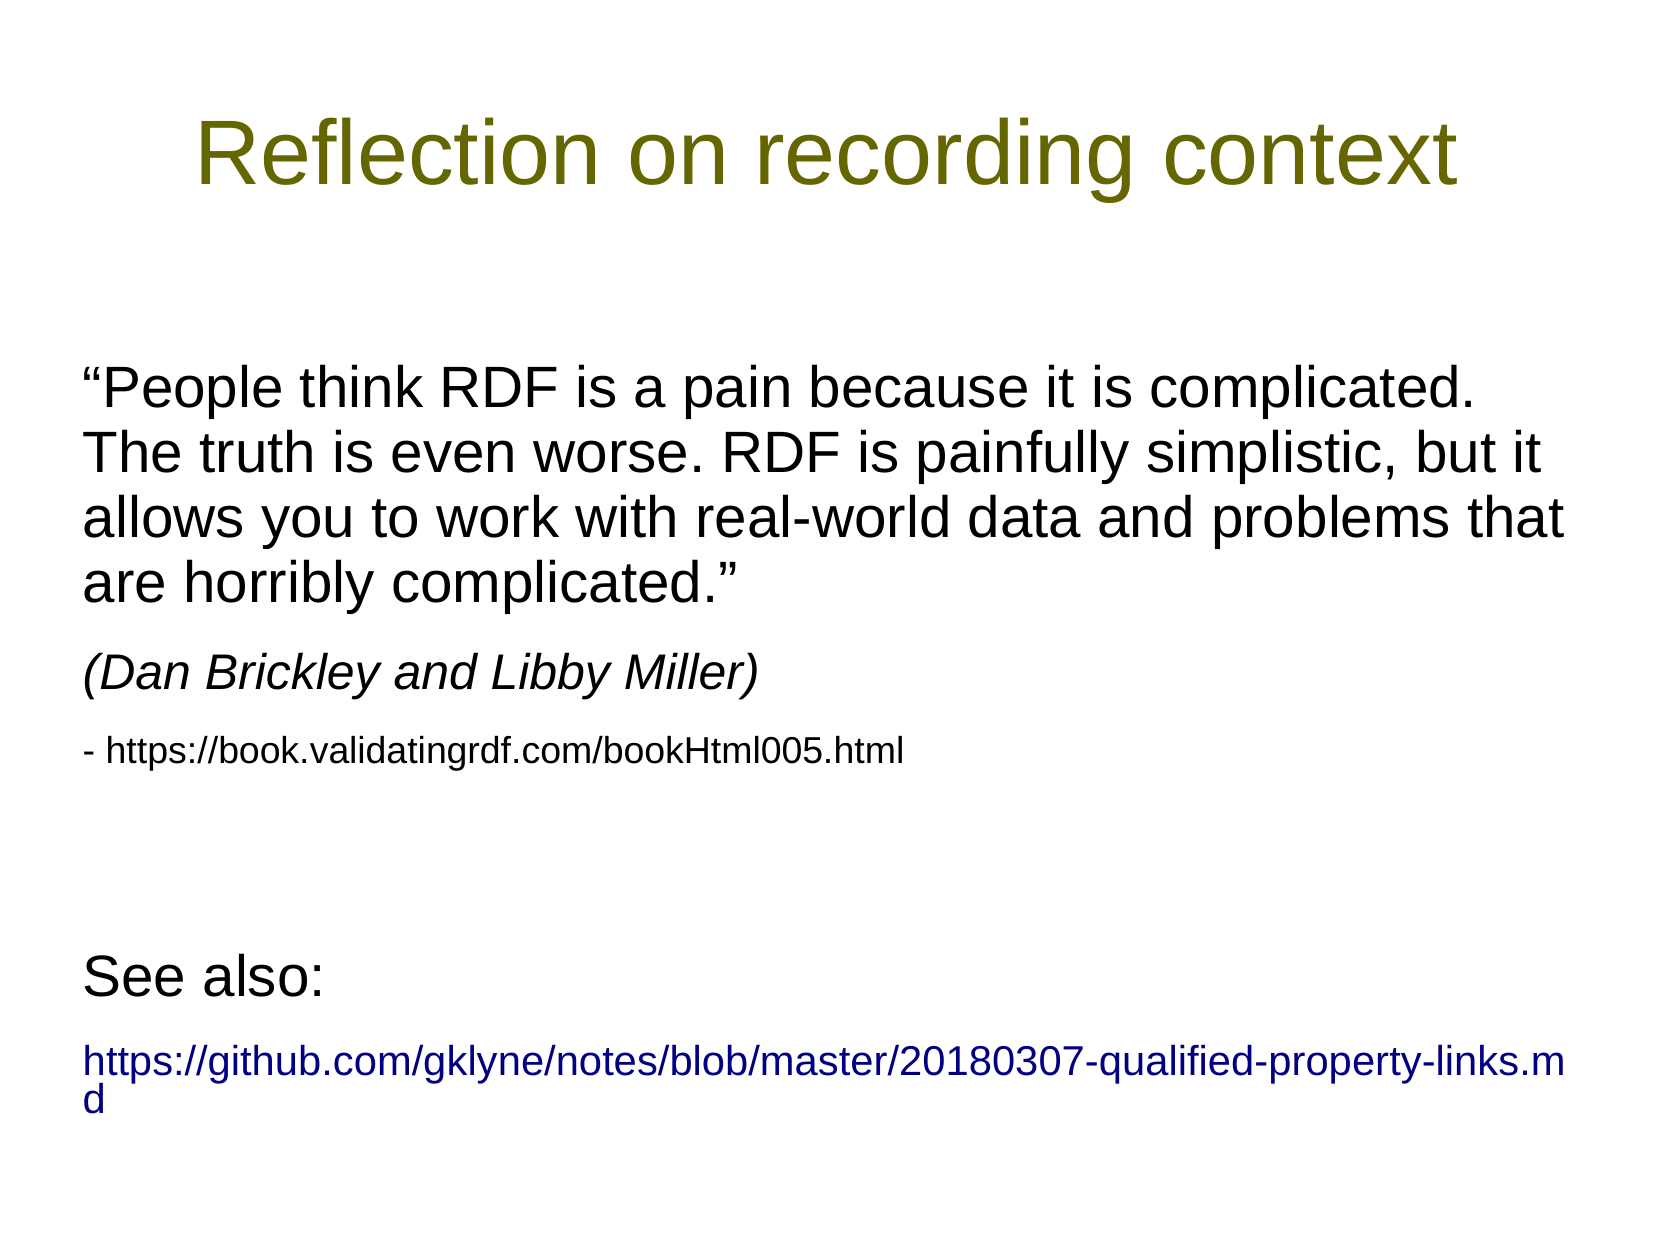

# Reflection on recording context
“People think RDF is a pain because it is complicated. The truth is even worse. RDF is painfully simplistic, but it allows you to work with real-world data and problems that are horribly complicated.”
(Dan Brickley and Libby Miller)
- https://book.validatingrdf.com/bookHtml005.html
See also:
https://github.com/gklyne/notes/blob/master/20180307-qualified-property-links.md